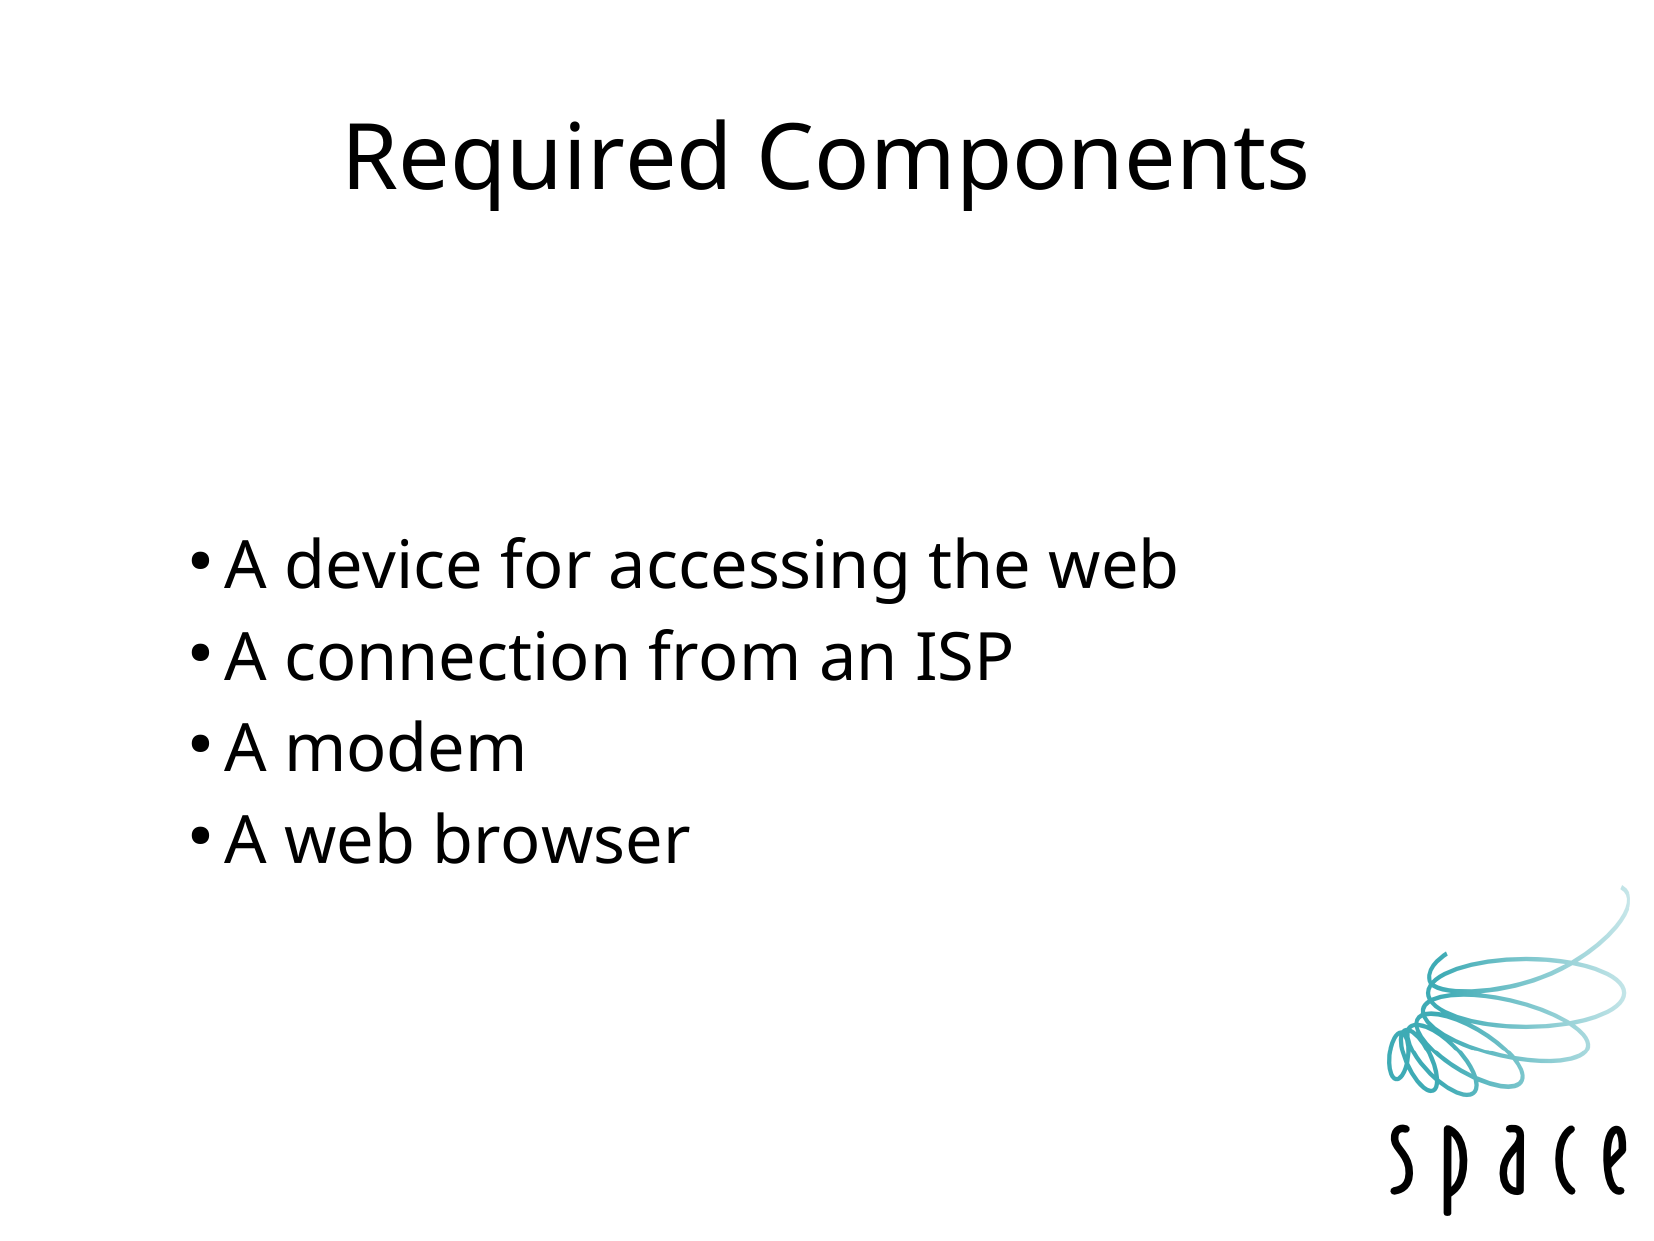

# Required Components
A device for accessing the web
A connection from an ISP
A modem
A web browser